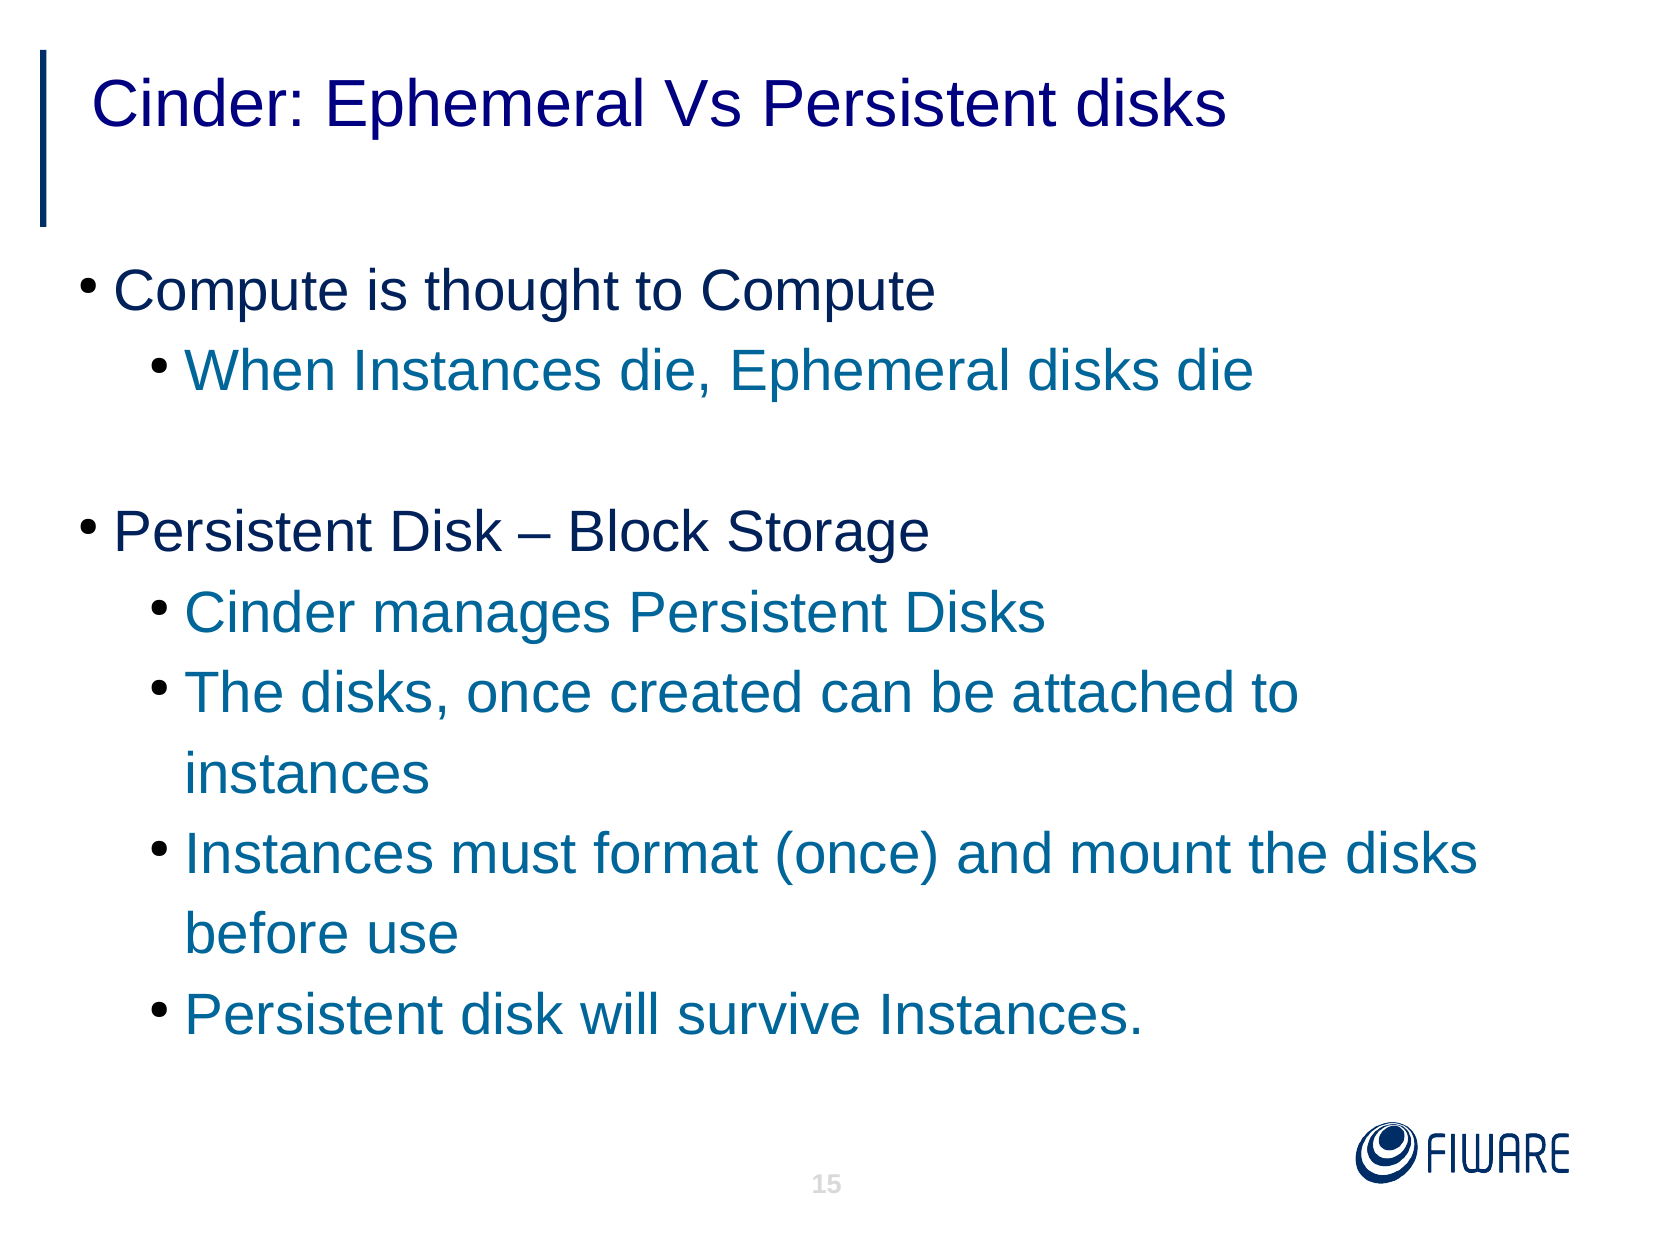

# Cinder: Ephemeral Vs Persistent disks
Compute is thought to Compute
When Instances die, Ephemeral disks die
Persistent Disk – Block Storage
Cinder manages Persistent Disks
The disks, once created can be attached to instances
Instances must format (once) and mount the disks before use
Persistent disk will survive Instances.